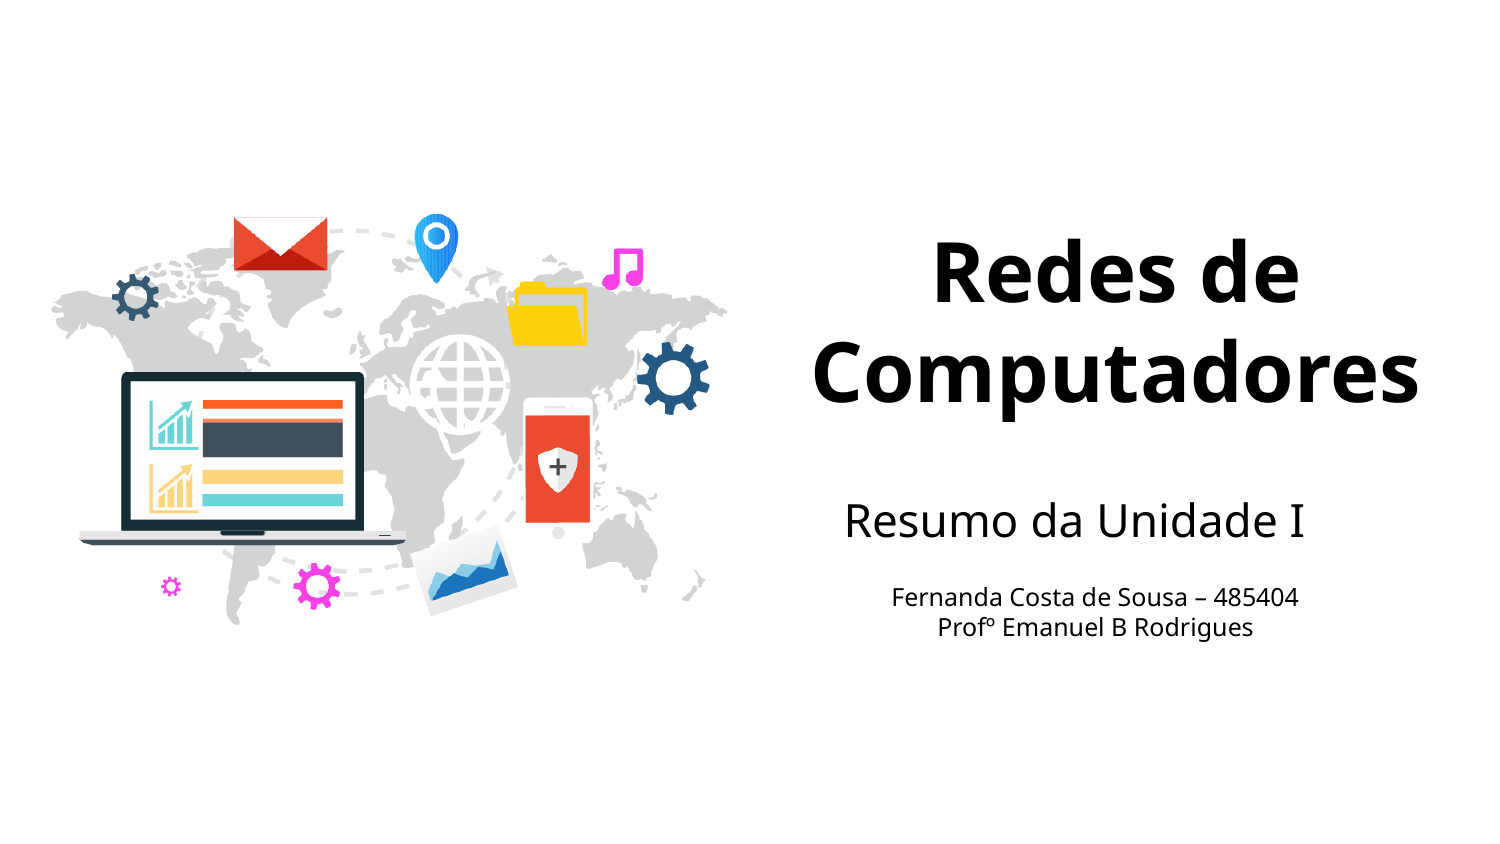

# Redes de Computadores
Resumo da Unidade I
Fernanda Costa de Sousa – 485404
Profº Emanuel B Rodrigues